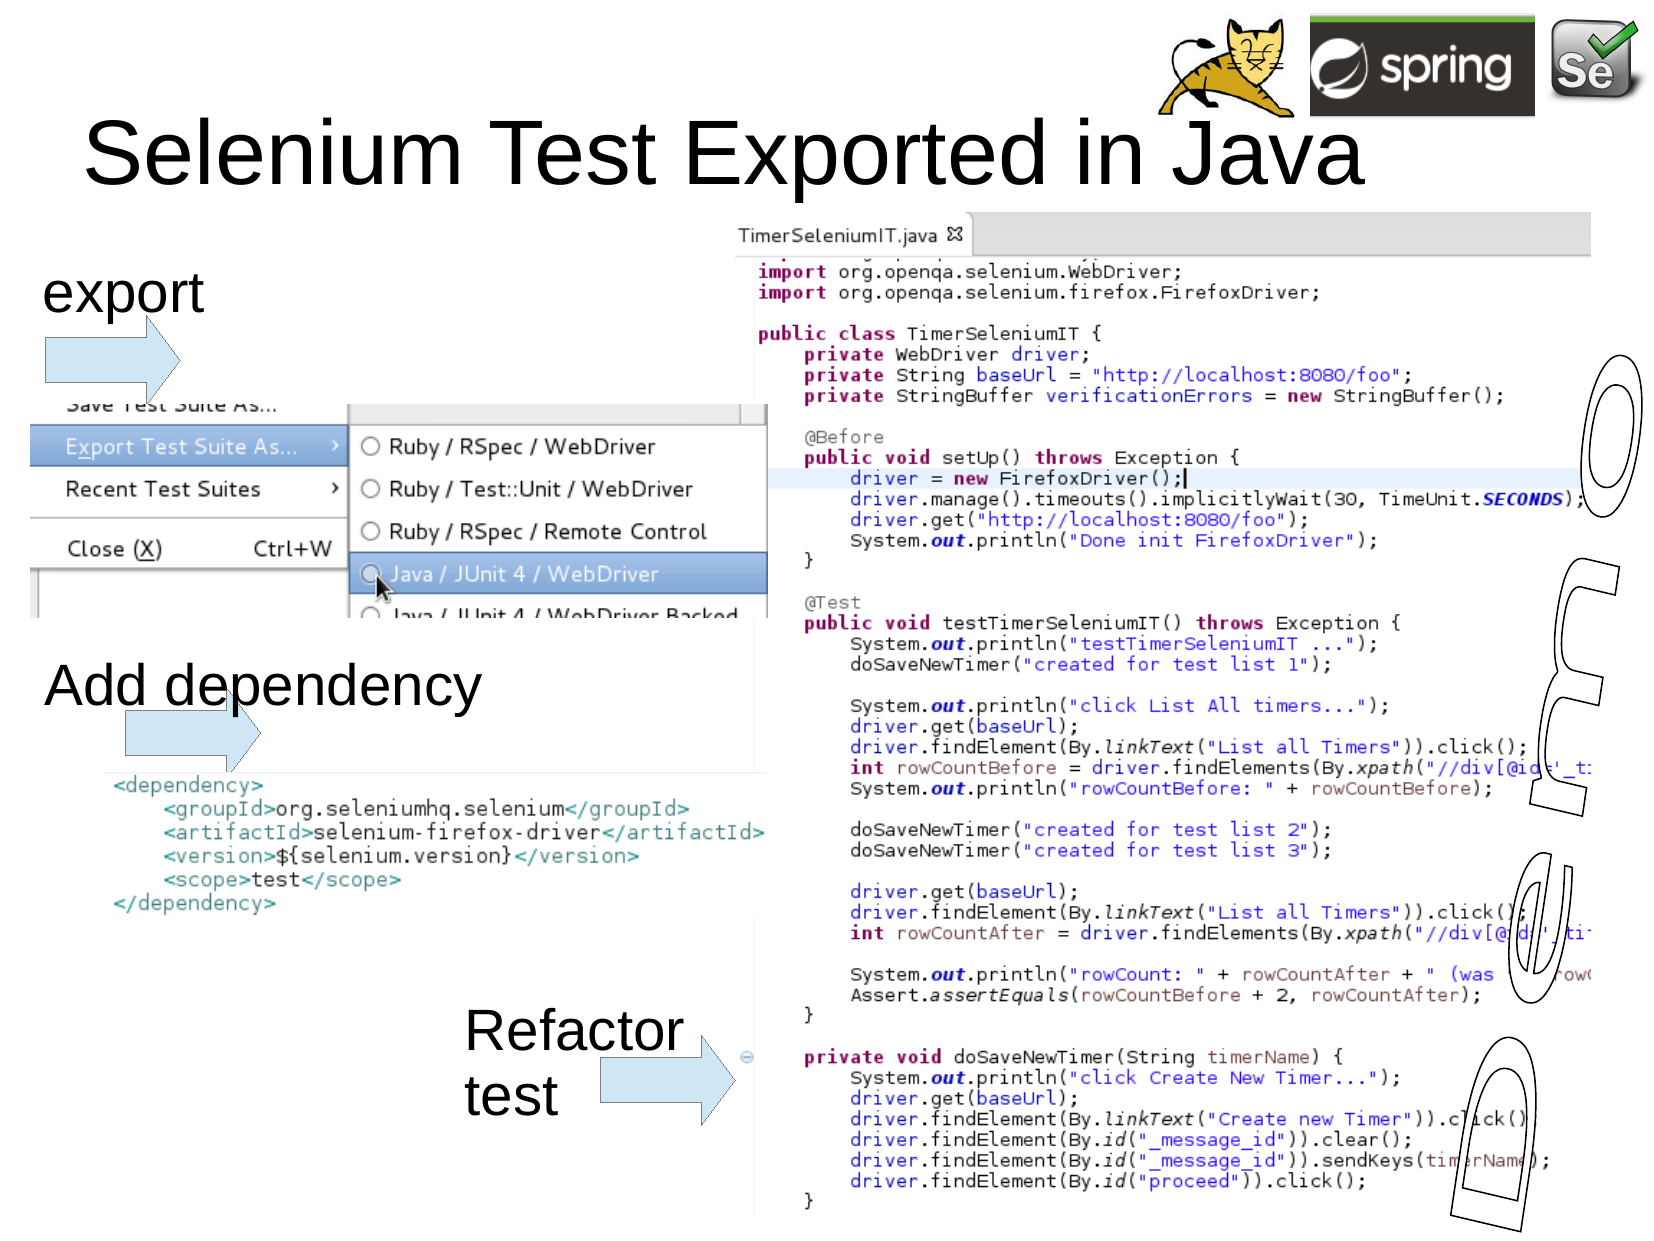

# Selenium Test Exported in Java
export
Add dependency
Demo
Refactor test